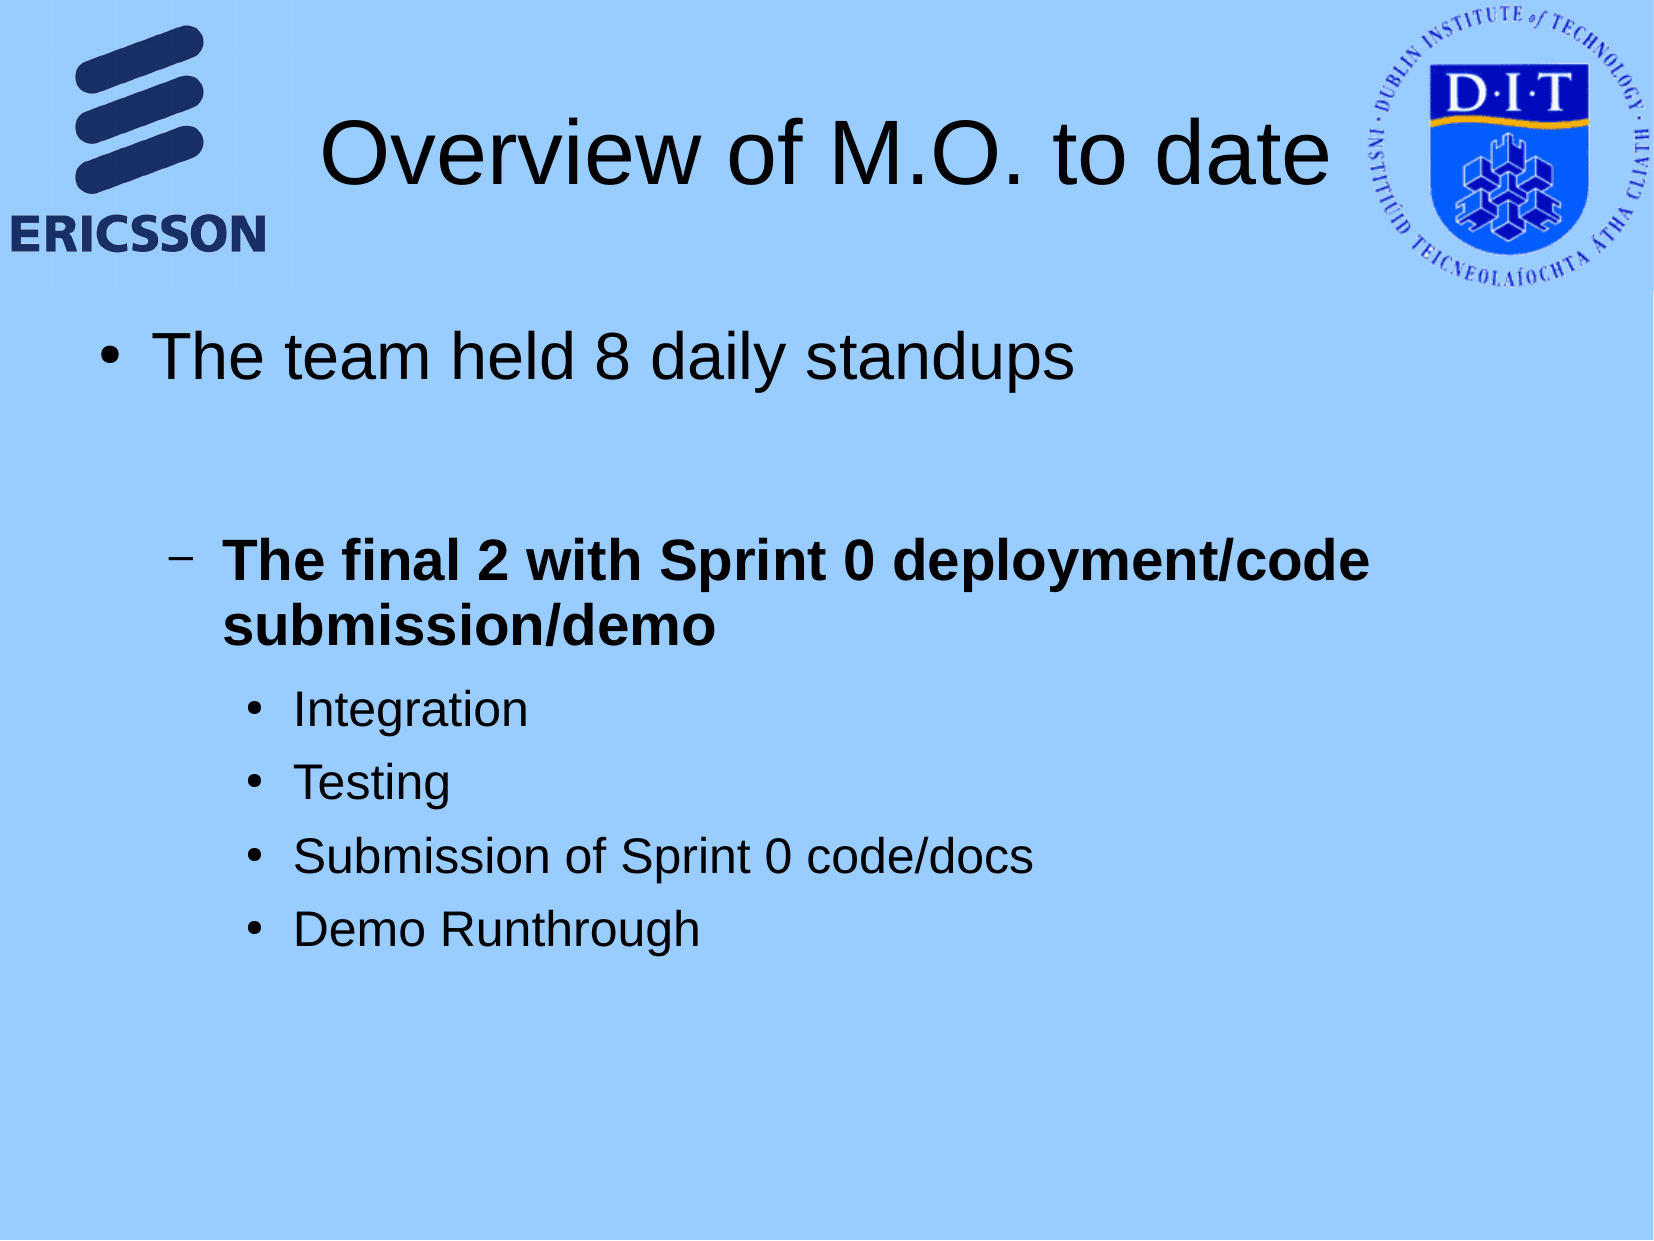

# Overview of M.O. to date
The team held 8 daily standups
The final 2 with Sprint 0 deployment/code submission/demo
Integration
Testing
Submission of Sprint 0 code/docs
Demo Runthrough